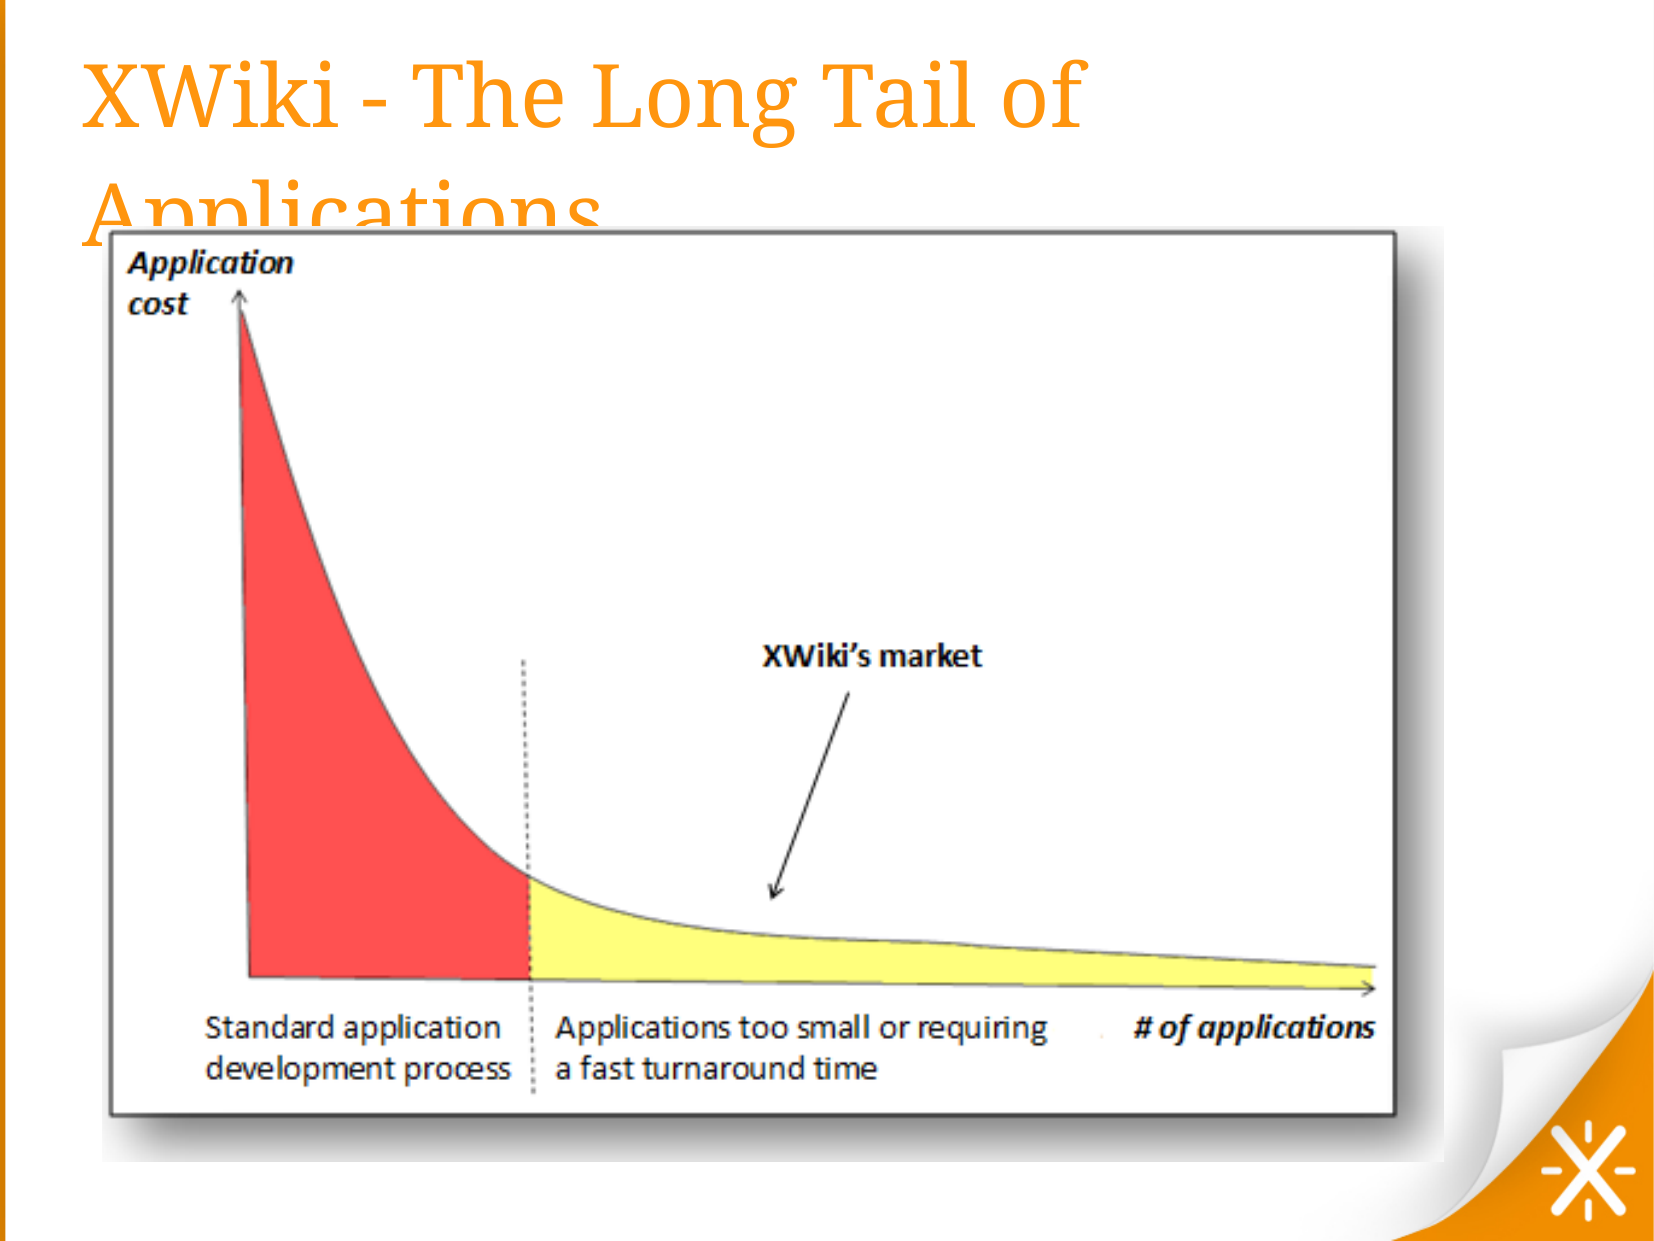

# XWiki - The Long Tail of Applications